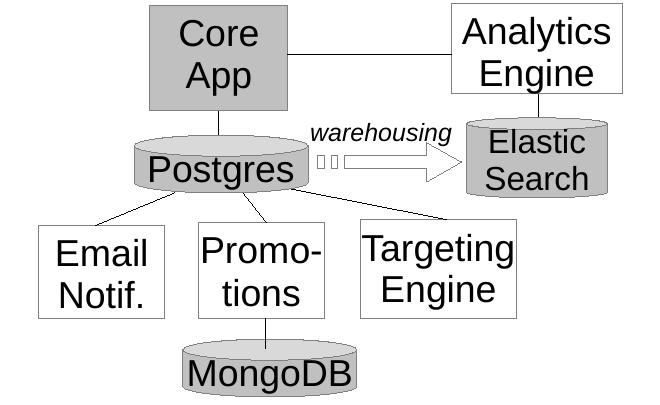

Analytics
Engine
Elastic
Search
Core
App
warehousing
Postgres
Targeting
Engine
Promo-
tions
Email
Notif.
MongoDB